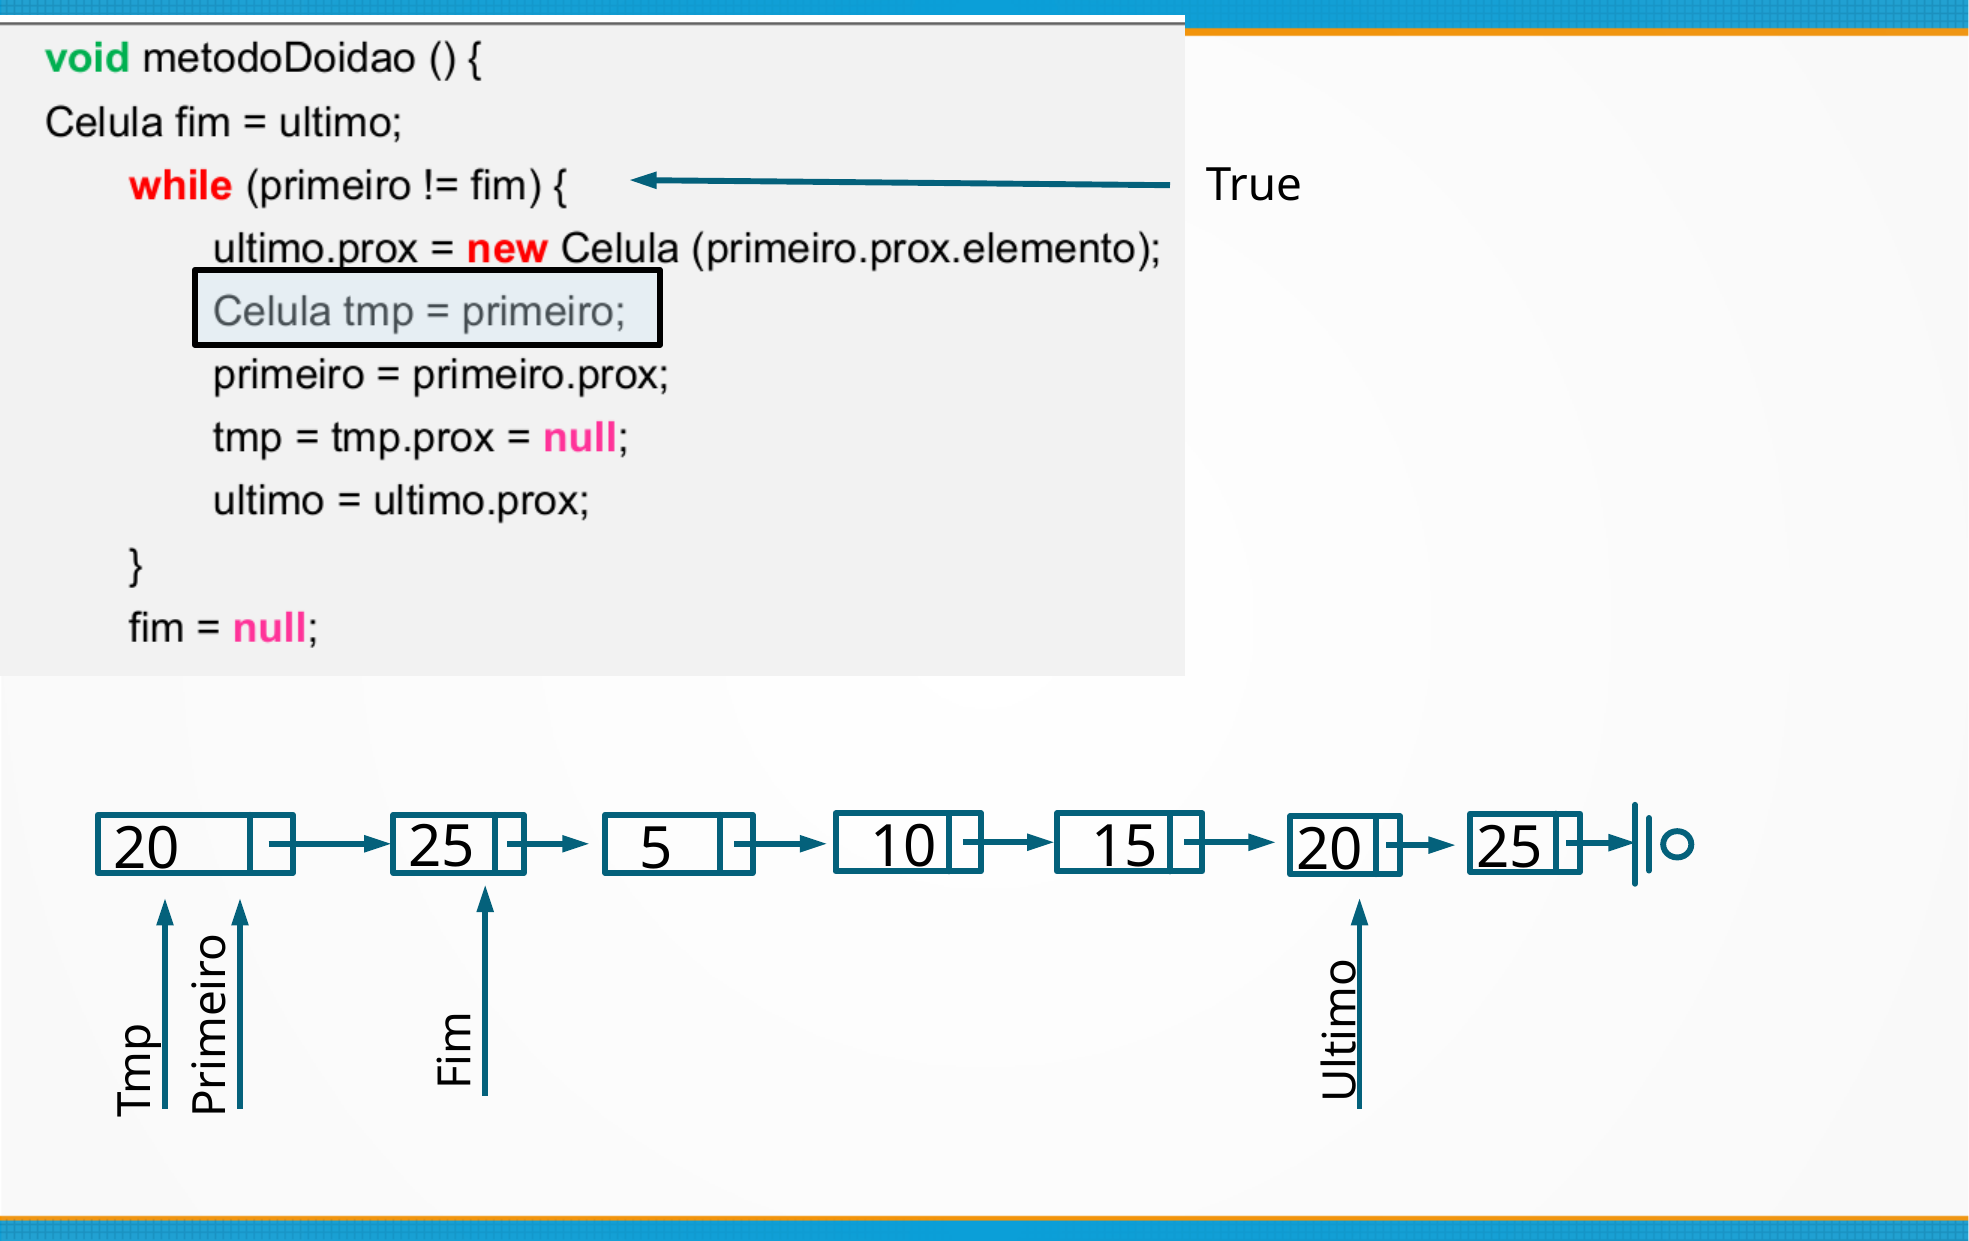

True
10
25
15
25
20
5
20
Fim
Tmp
Primeiro
Ultimo